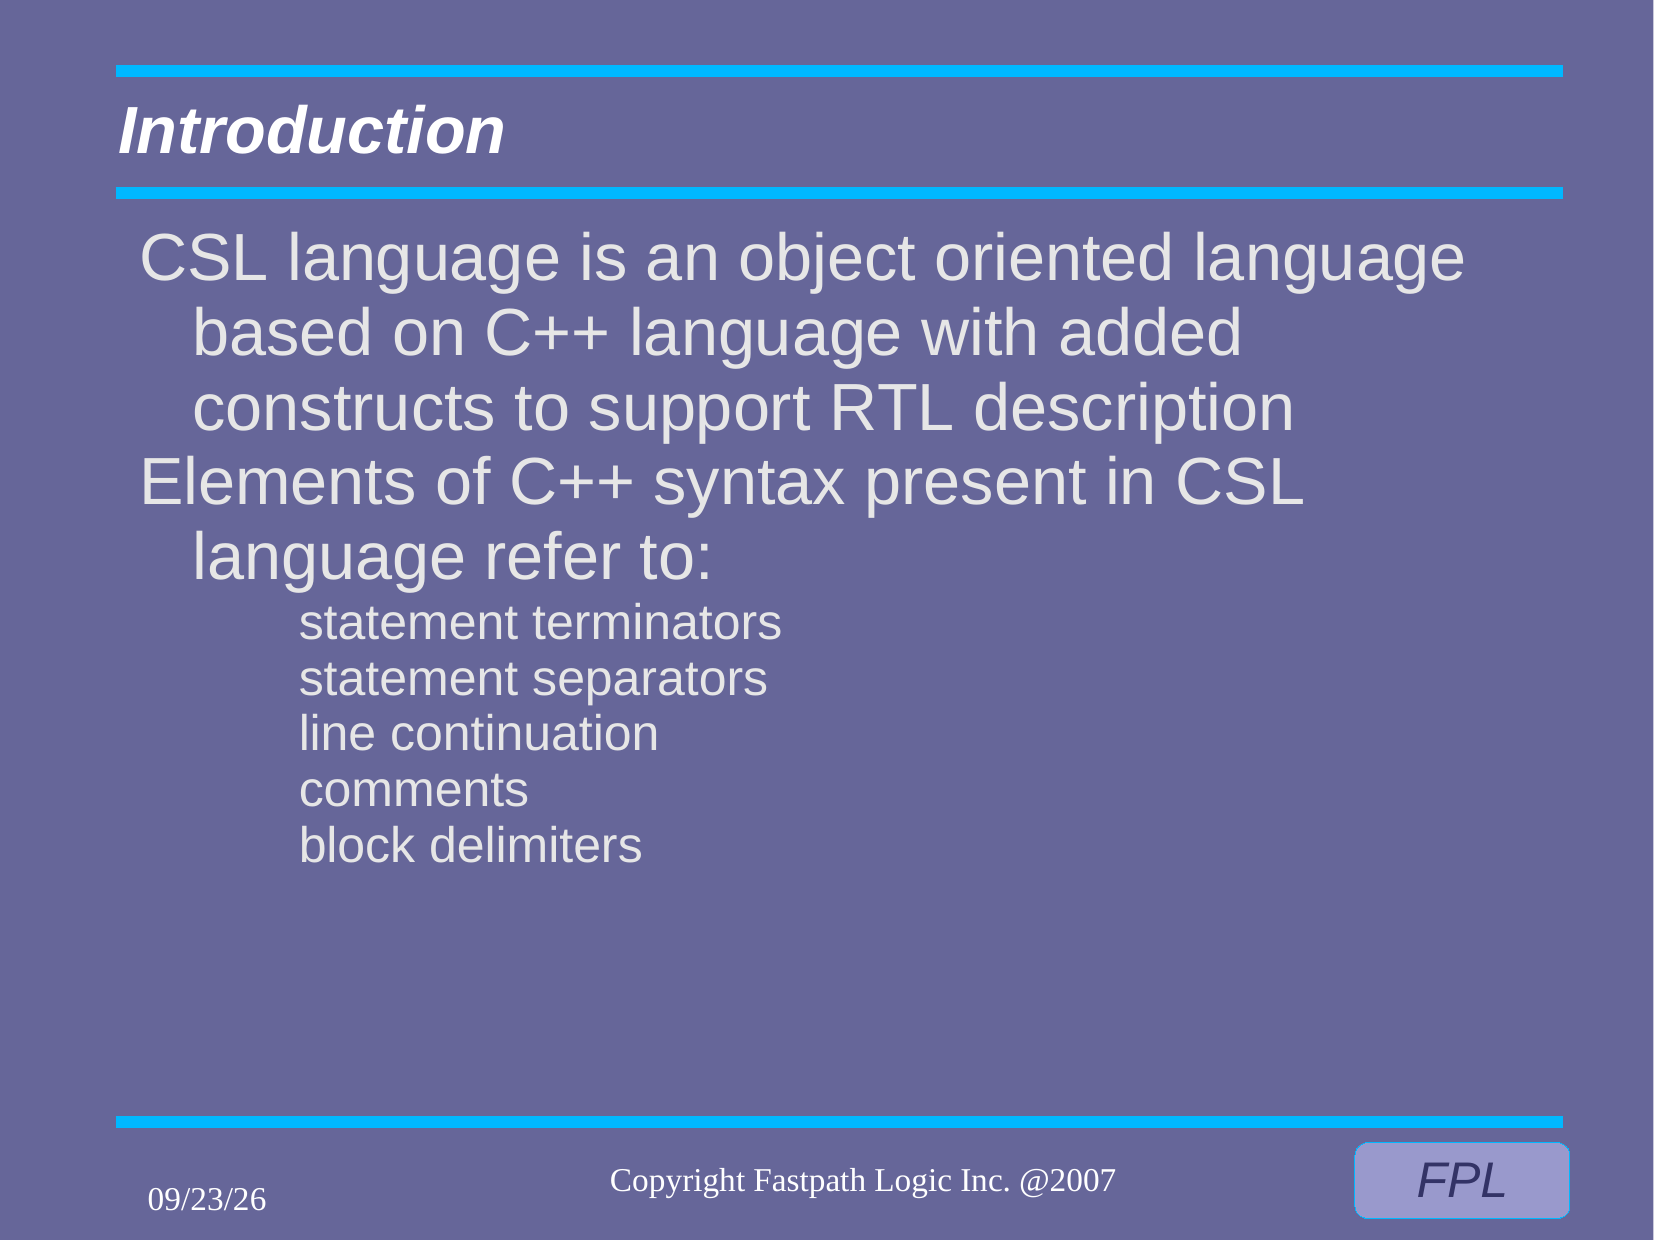

# Introduction
CSL language is an object oriented language based on C++ language with added constructs to support RTL description
Elements of C++ syntax present in CSL language refer to:
statement terminators
statement separators
line continuation
comments
block delimiters
Copyright Fastpath Logic Inc. @2007